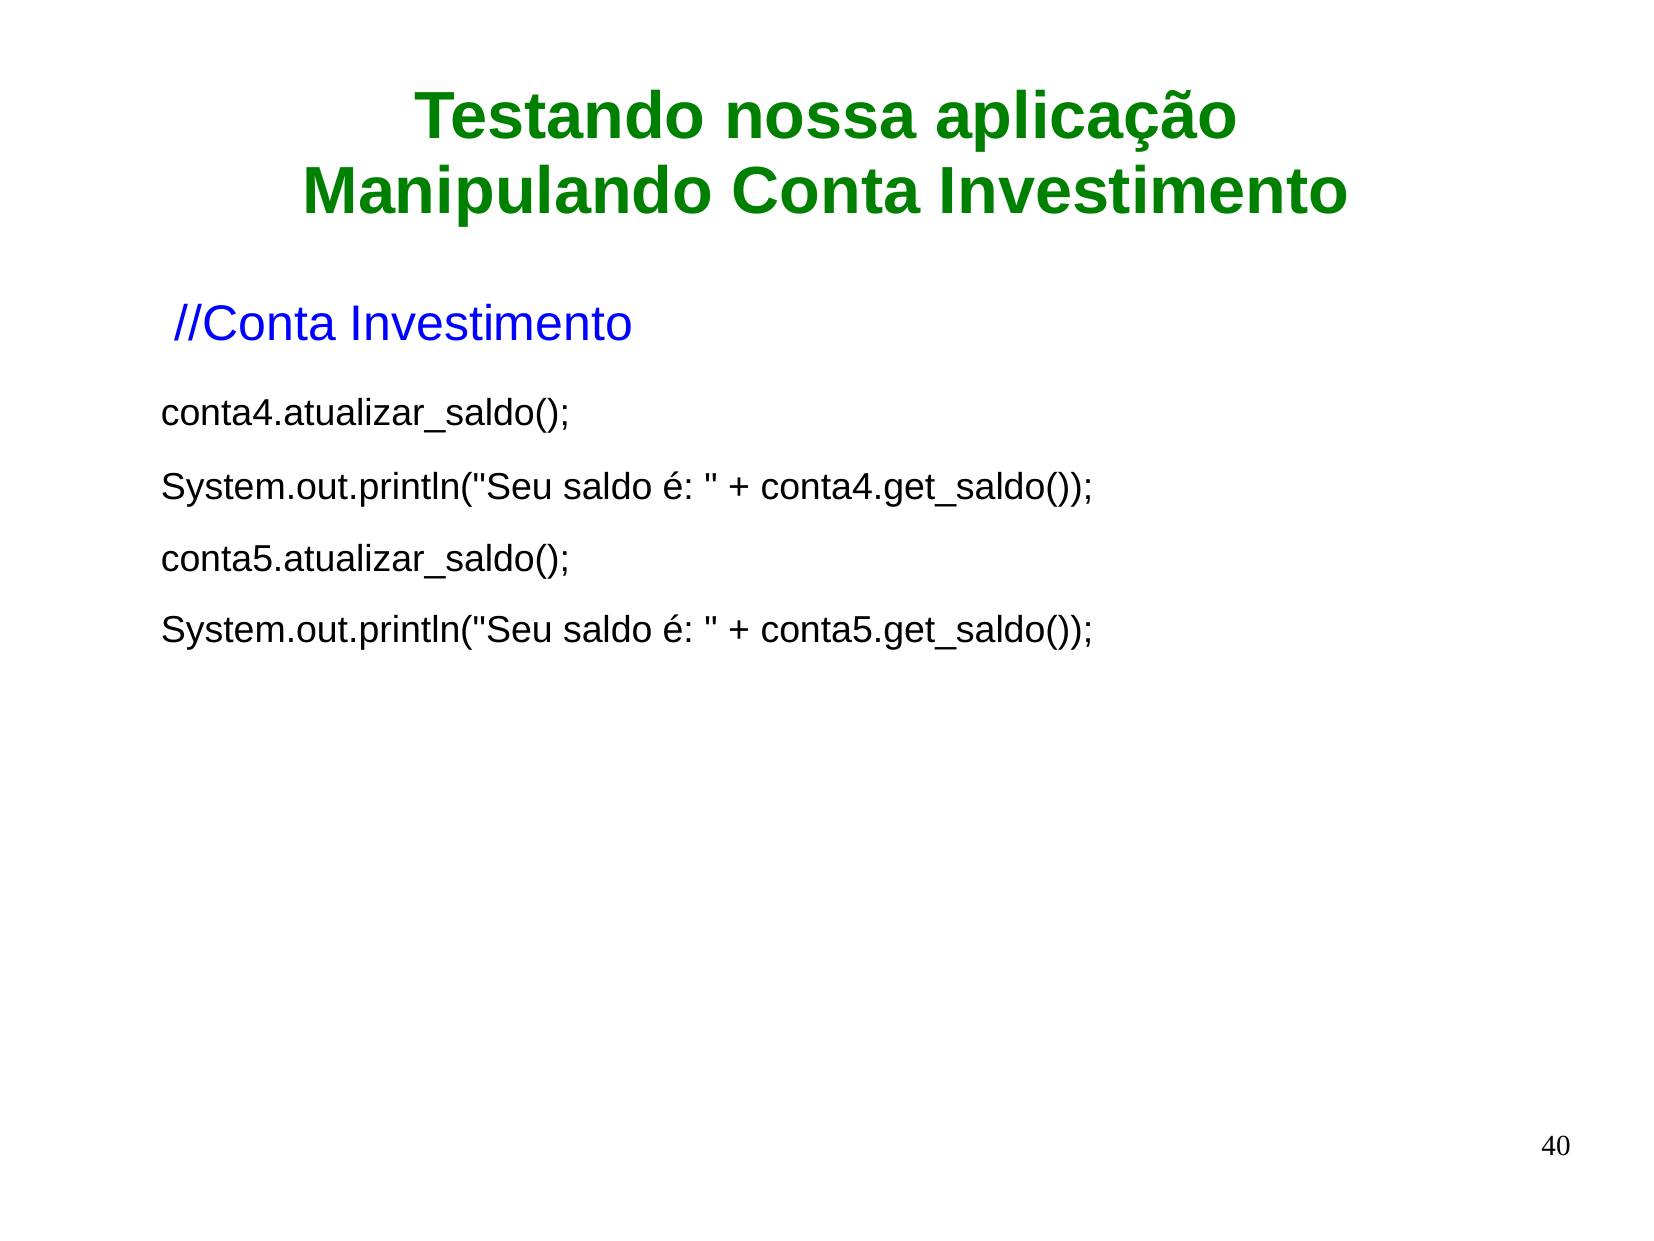

# Testando nossa aplicação Manipulando Conta Investimento
 //Conta Investimento
 conta4.atualizar_saldo();
 System.out.println("Seu saldo é: " + conta4.get_saldo());
 conta5.atualizar_saldo();
 System.out.println("Seu saldo é: " + conta5.get_saldo());
40